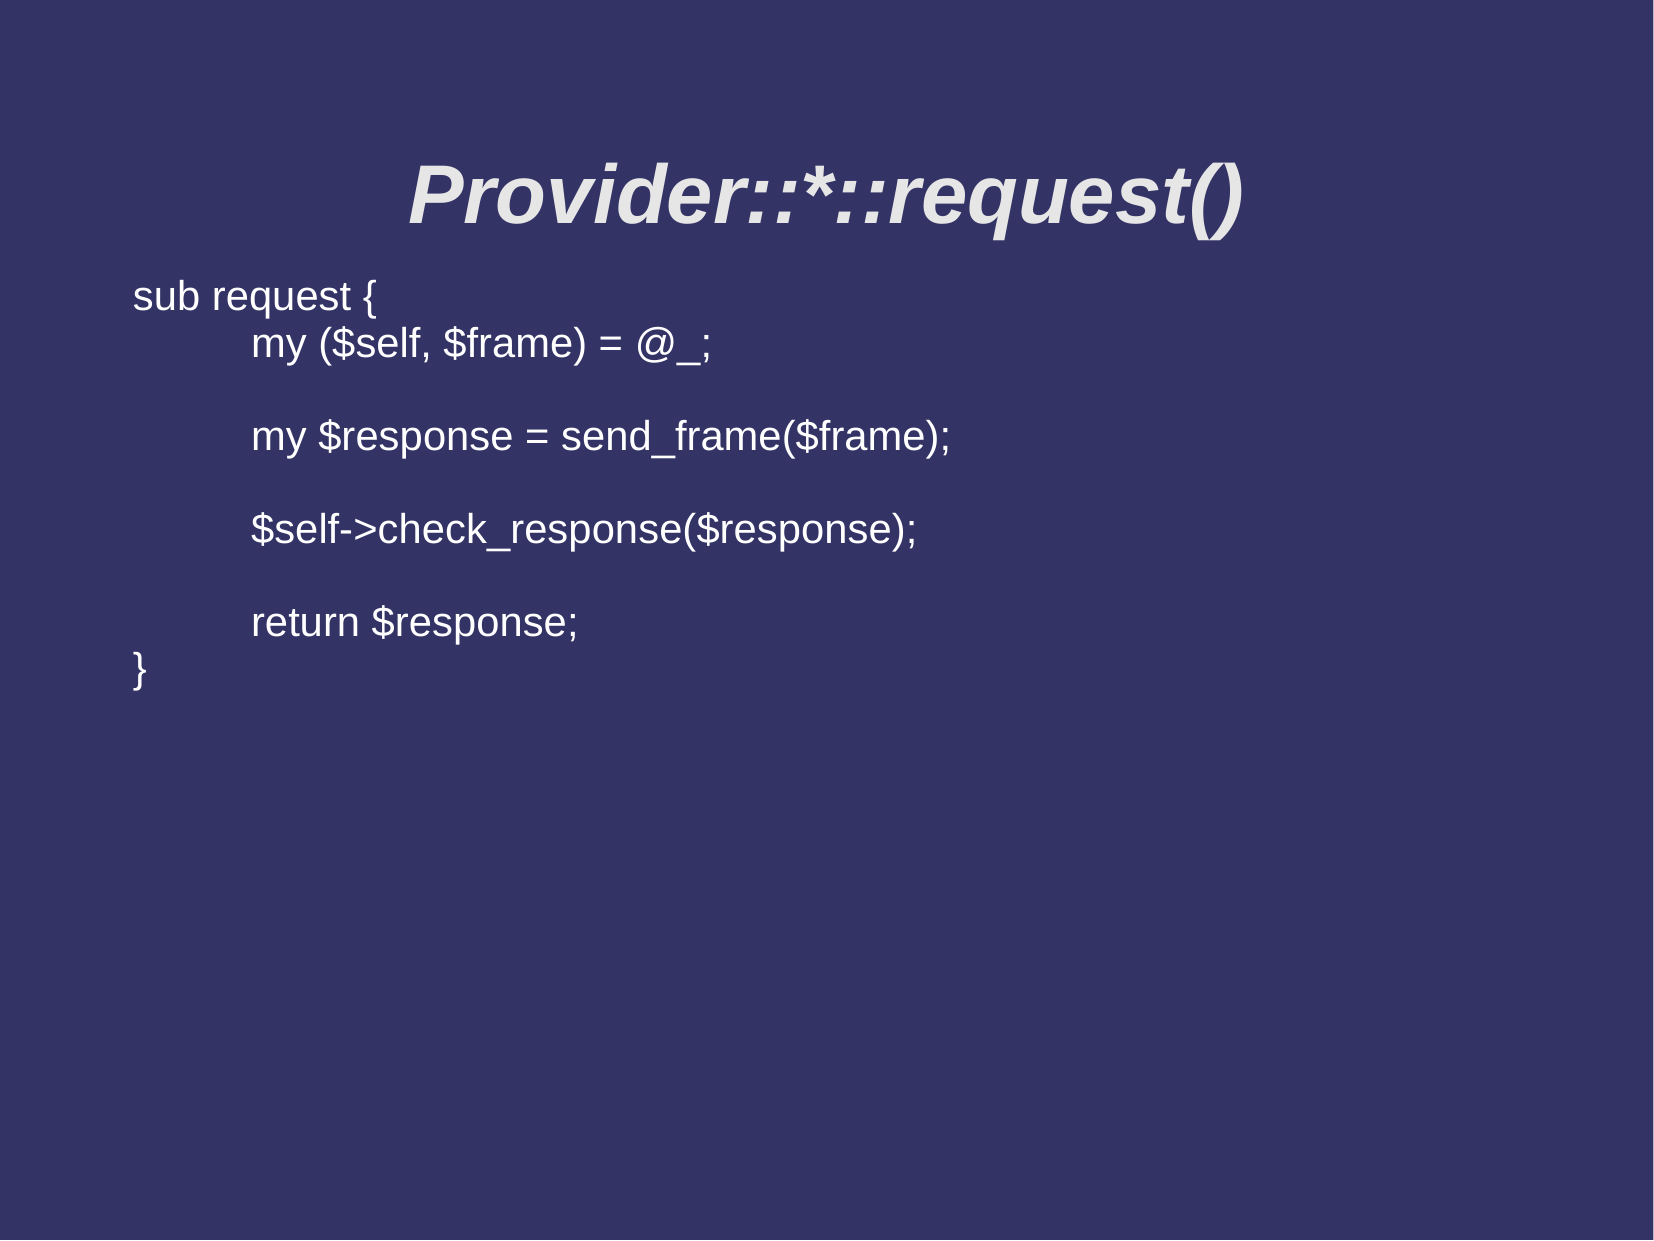

# Provider::*::request()
sub request {
	my ($self, $frame) = @_;
	my $response = send_frame($frame);
	$self->check_response($response);
	return $response;
}